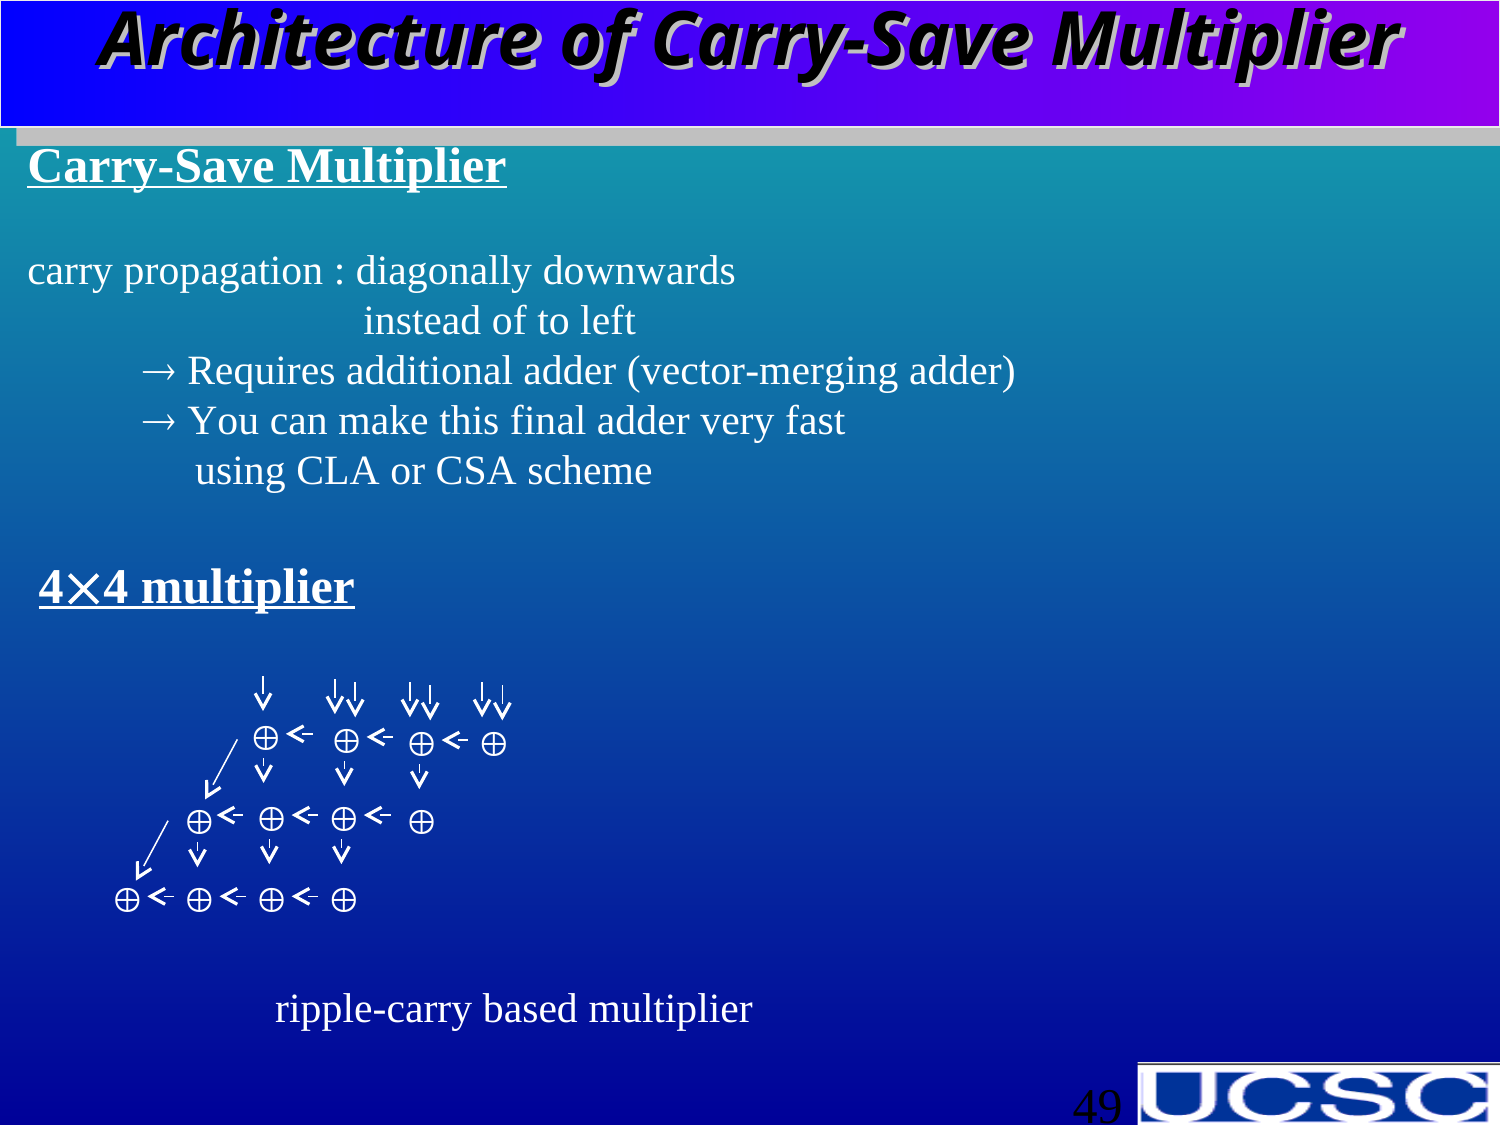

Architecture of Carry-Save Multiplier
Carry-Save Multiplier
carry propagation : diagonally downwards
 instead of to left
  Requires additional adder (vector-merging adder)
  You can make this final adder very fast
 using CLA or CSA scheme
44 multiplier












ripple-carry based multiplier
49